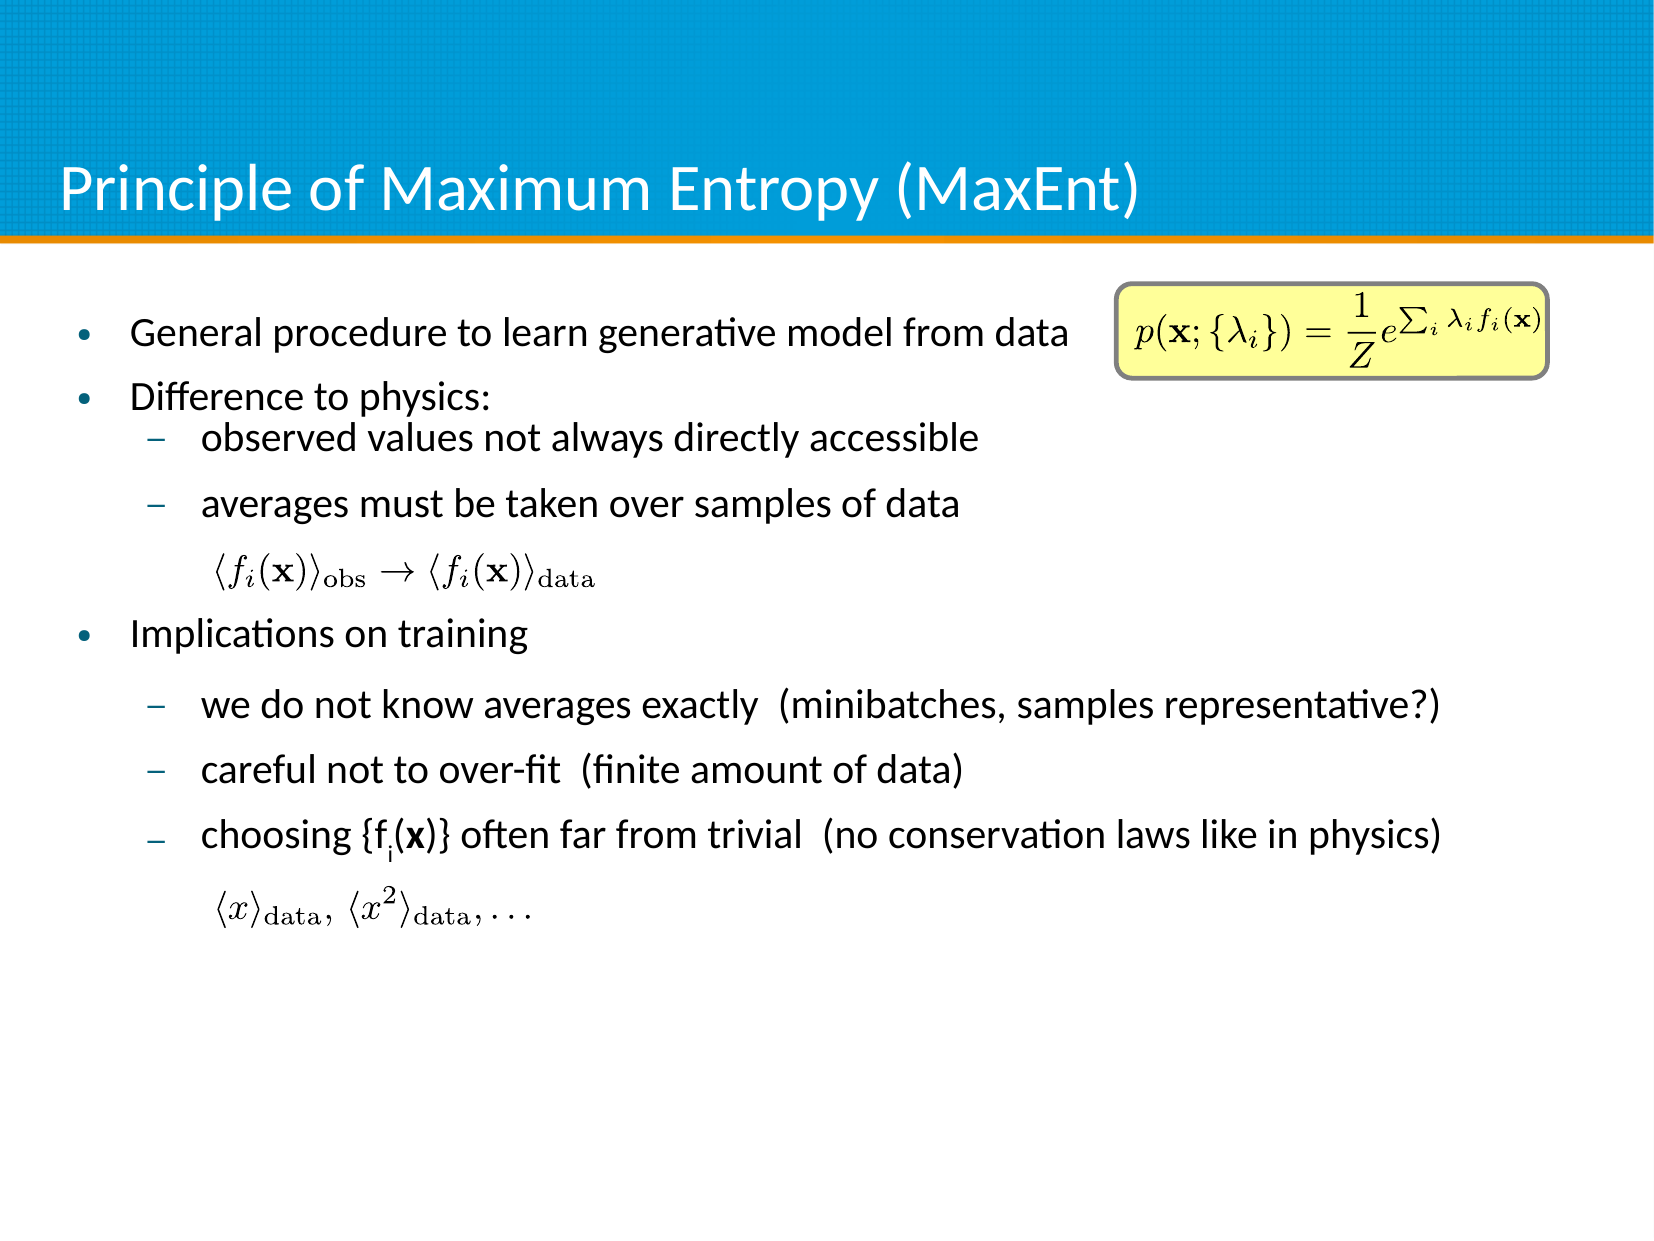

# Principle of Maximum Entropy (MaxEnt)
General procedure to learn generative model from data
Difference to physics:
observed values not always directly accessible
averages must be taken over samples of data
Implications on training
we do not know averages exactly (minibatches, samples representative?)
careful not to over-fit (finite amount of data)
choosing {fi(x)} often far from trivial (no conservation laws like in physics)